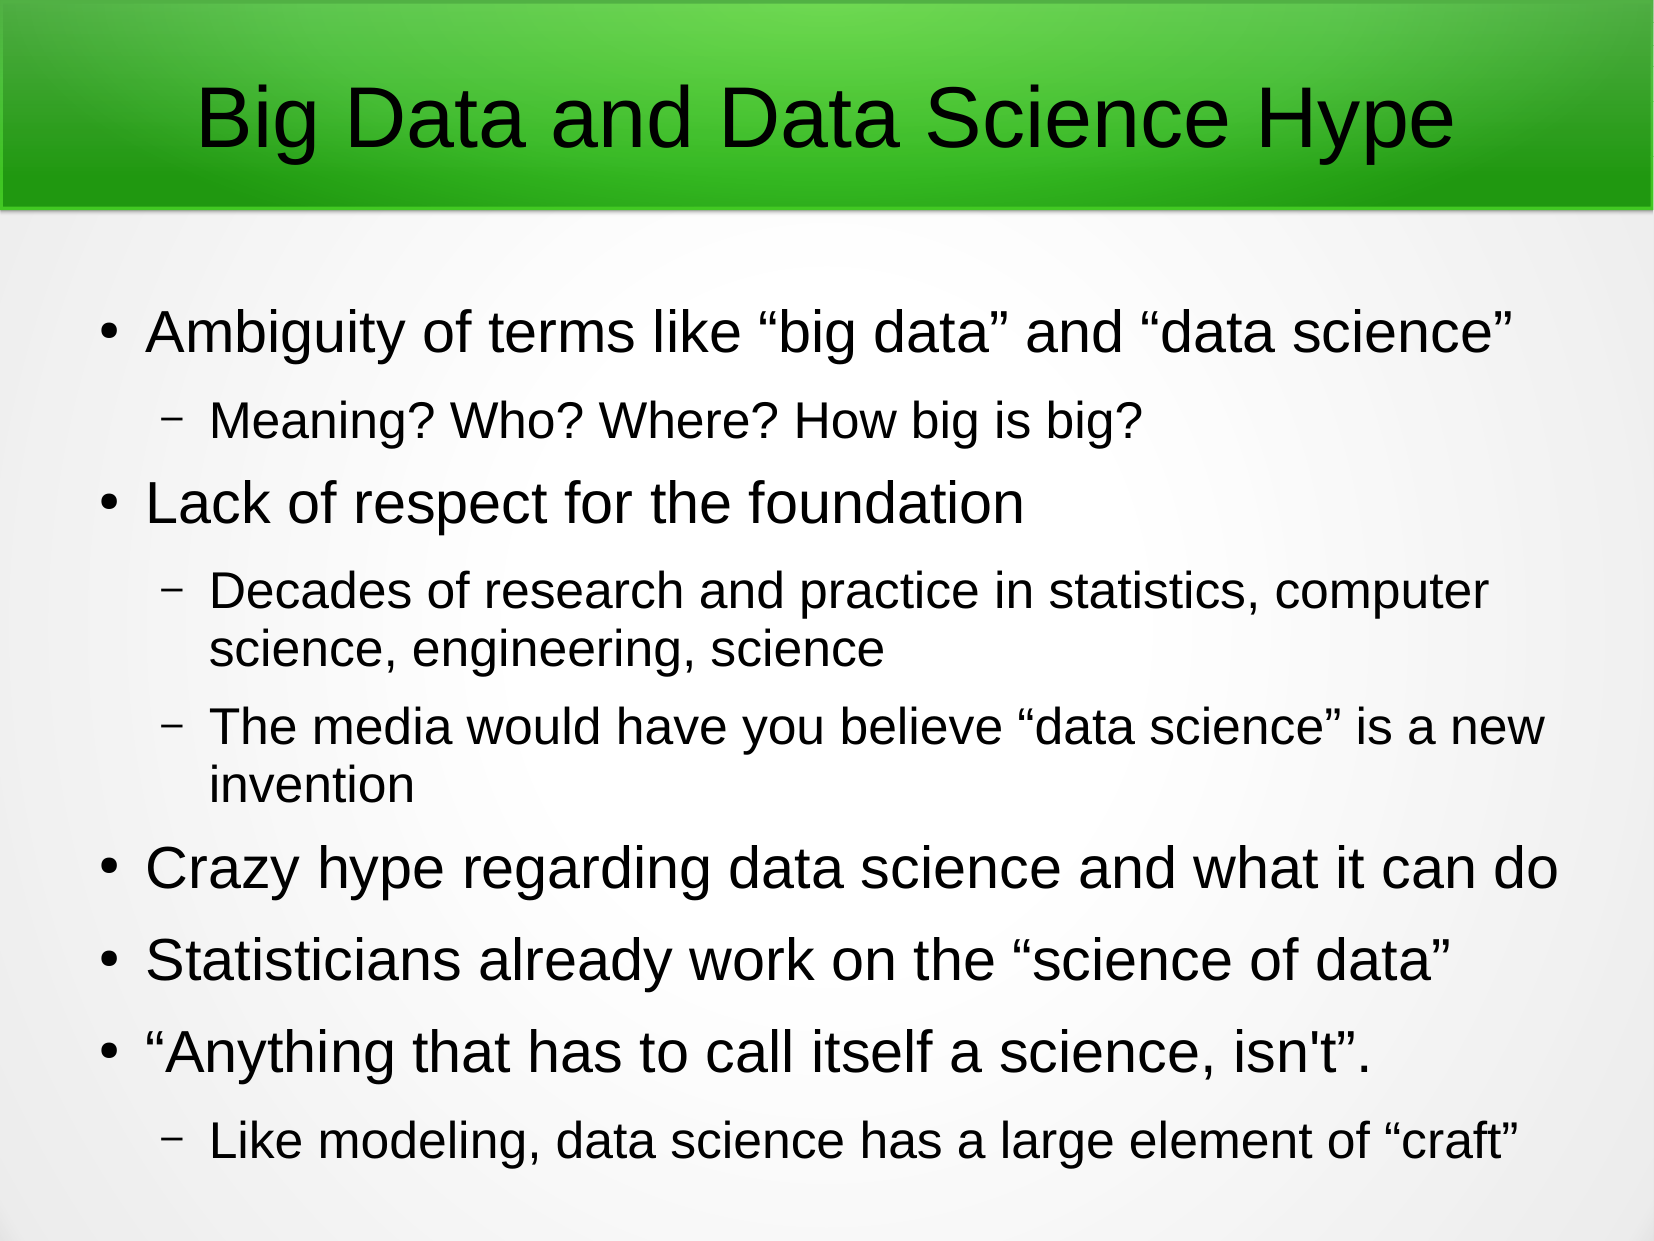

# Big Data and Data Science Hype
Ambiguity of terms like “big data” and “data science”
Meaning? Who? Where? How big is big?
Lack of respect for the foundation
Decades of research and practice in statistics, computer science, engineering, science
The media would have you believe “data science” is a new invention
Crazy hype regarding data science and what it can do
Statisticians already work on the “science of data”
“Anything that has to call itself a science, isn't”.
Like modeling, data science has a large element of “craft”